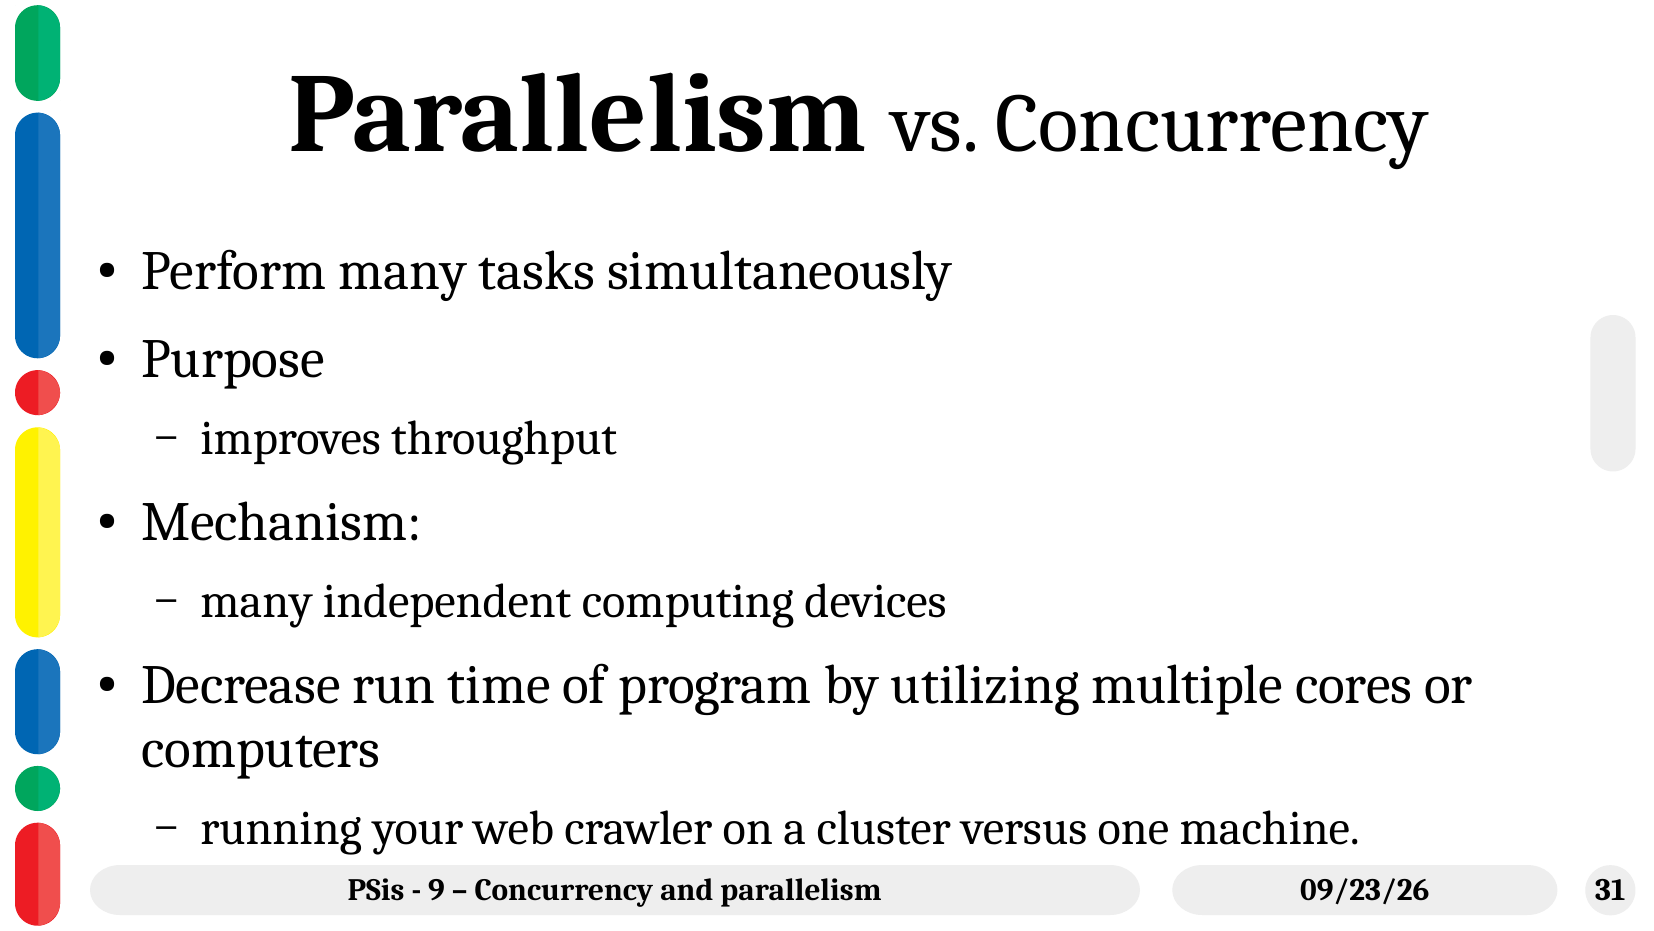

# Parallelism vs. Concurrency
Perform many tasks simultaneously
Purpose
improves throughput
Mechanism:
many independent computing devices
Decrease run time of program by utilizing multiple cores or computers
running your web crawler on a cluster versus one machine.
PSis - 9 – Concurrency and parallelism
31